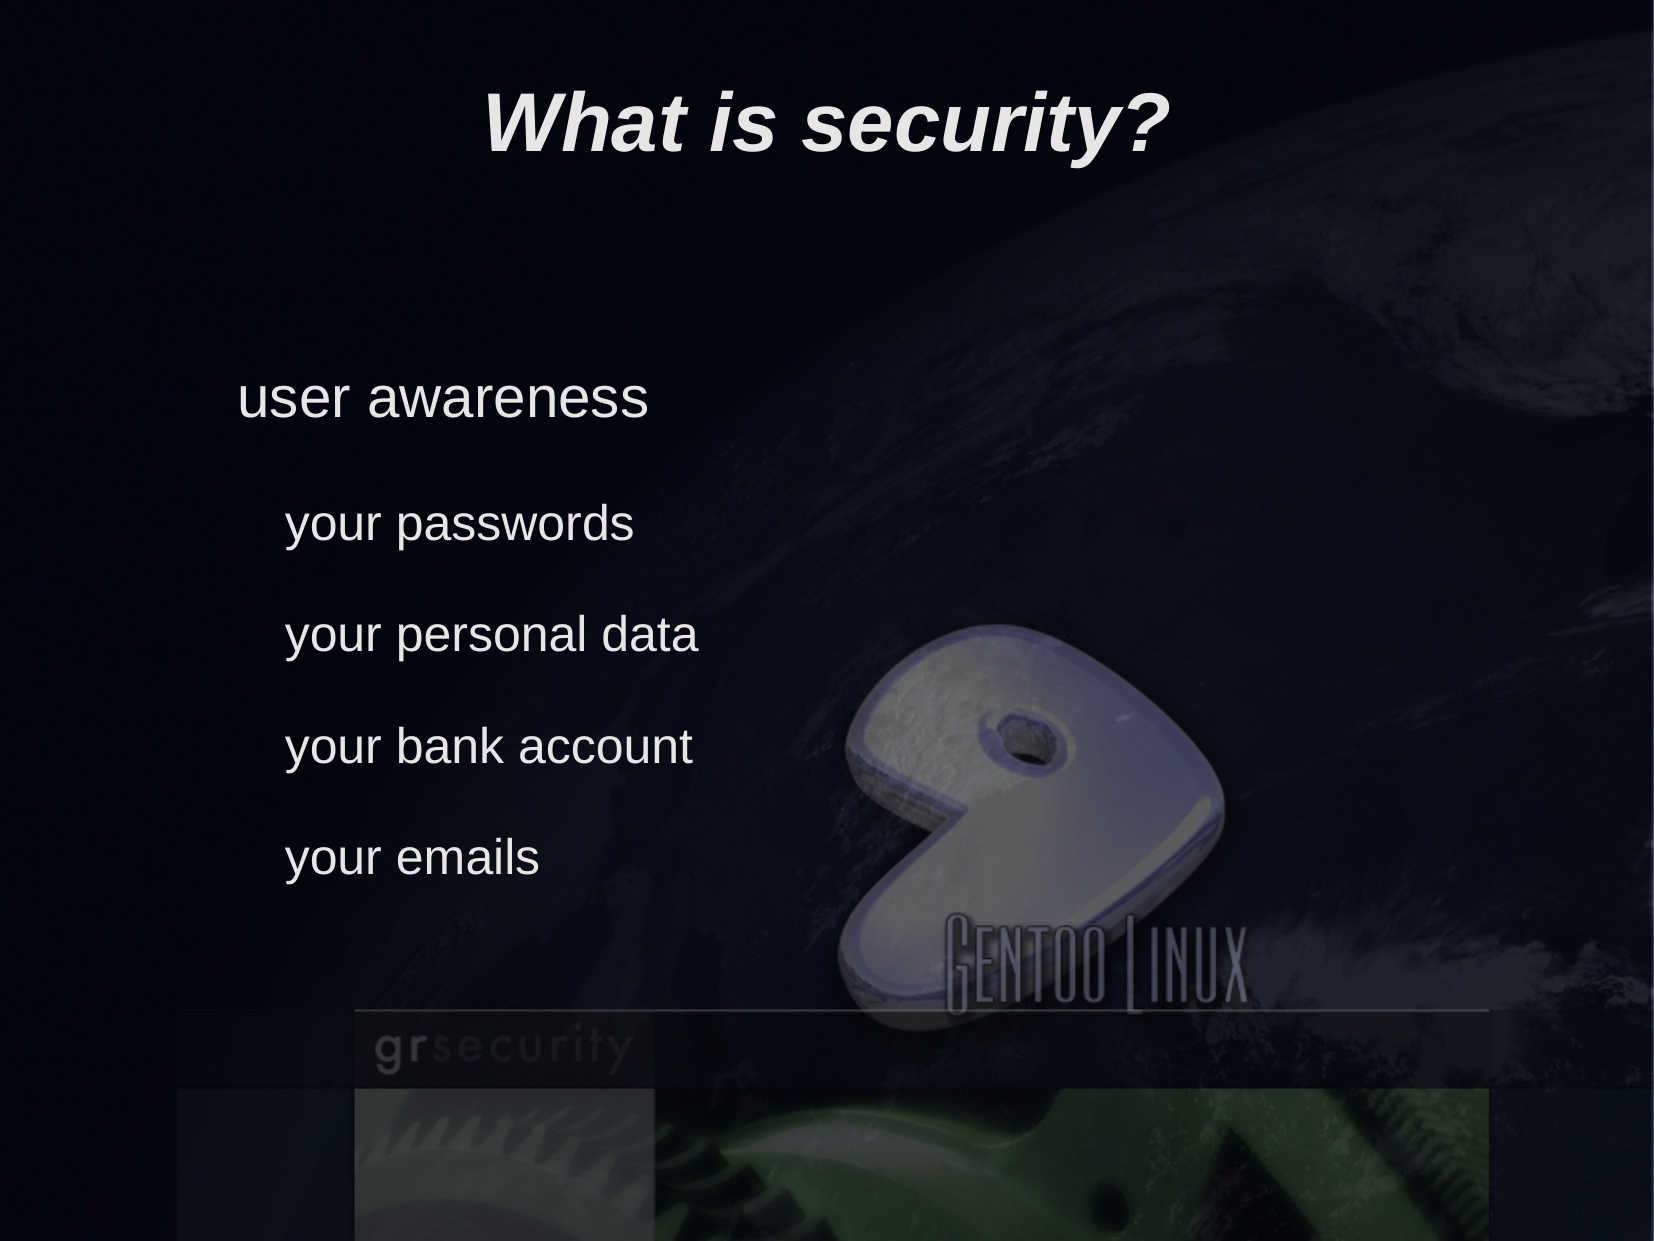

# What is security?
user awareness
your passwords
your personal data
your bank account
your emails